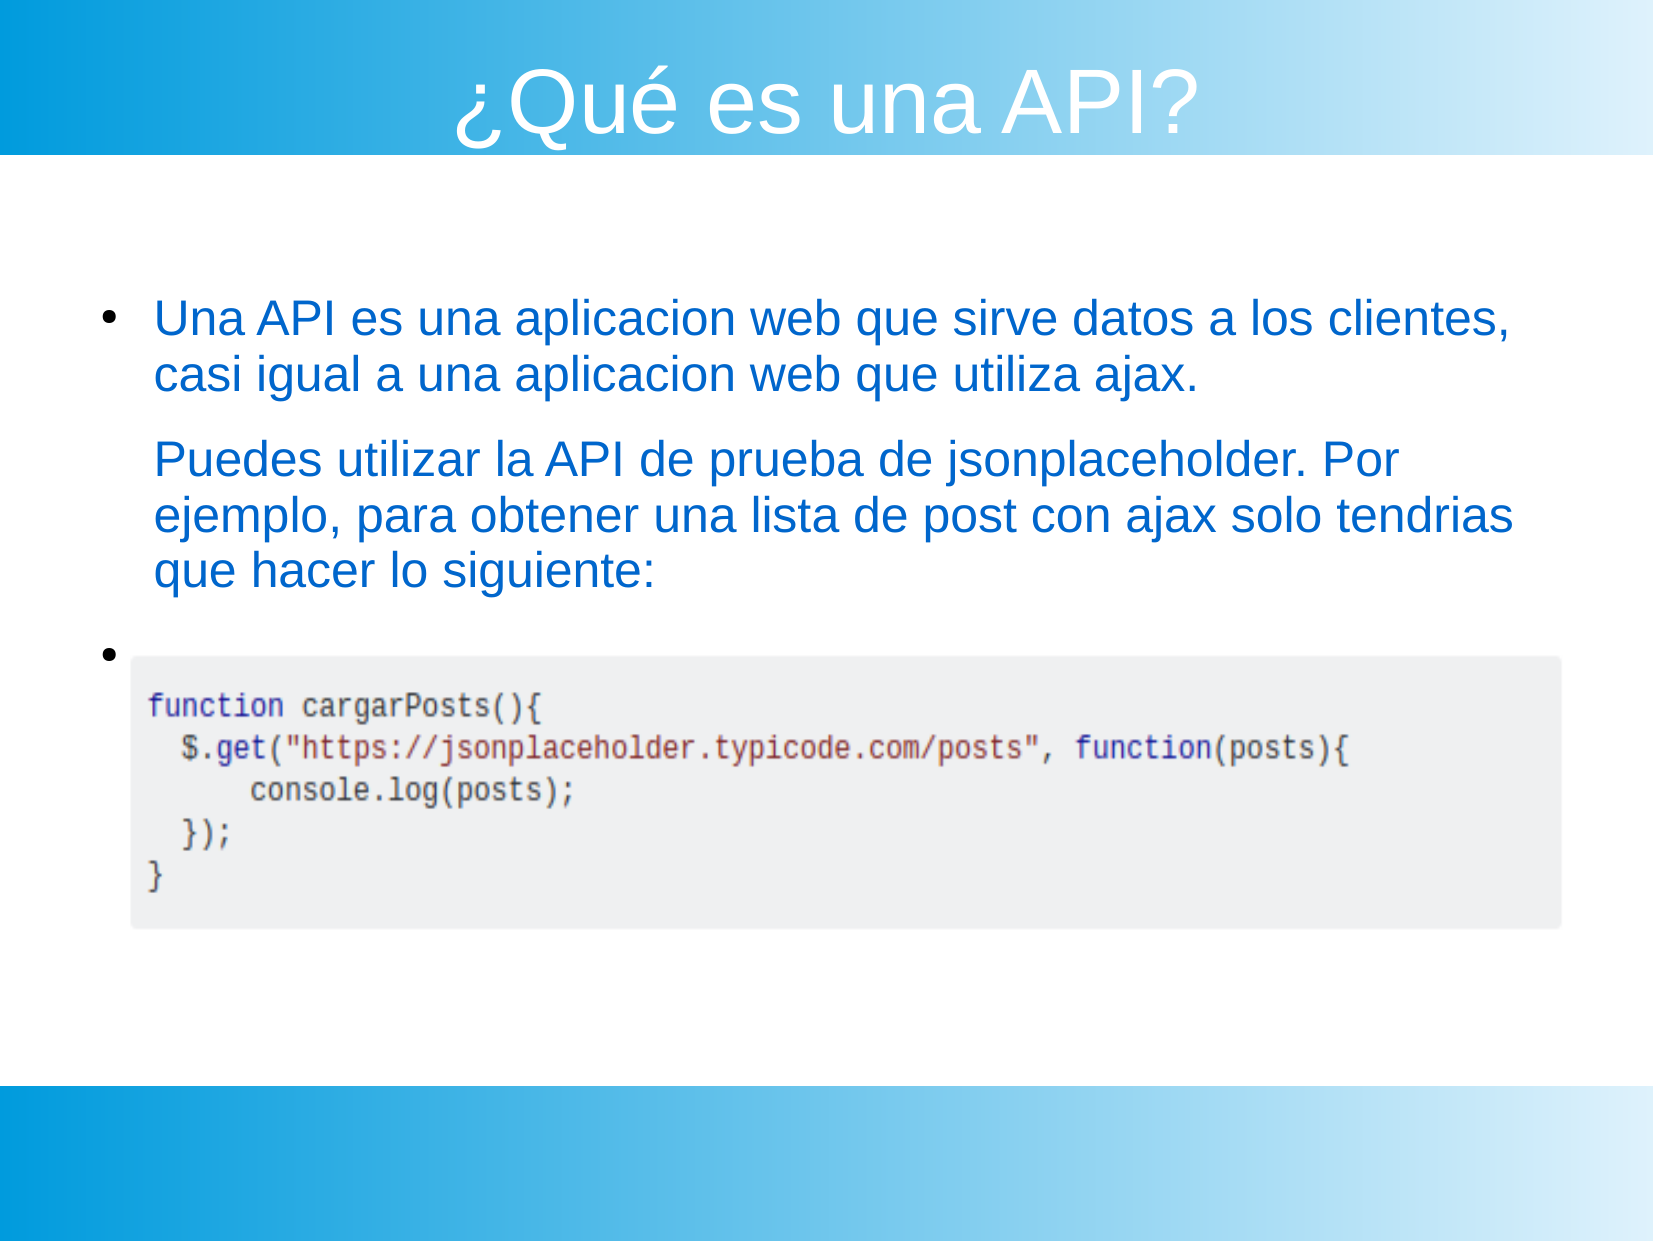

# ¿Qué es una API?
Una API es una aplicacion web que sirve datos a los clientes, casi igual a una aplicacion web que utiliza ajax.
Puedes utilizar la API de prueba de jsonplaceholder. Por ejemplo, para obtener una lista de post con ajax solo tendrias que hacer lo siguiente: